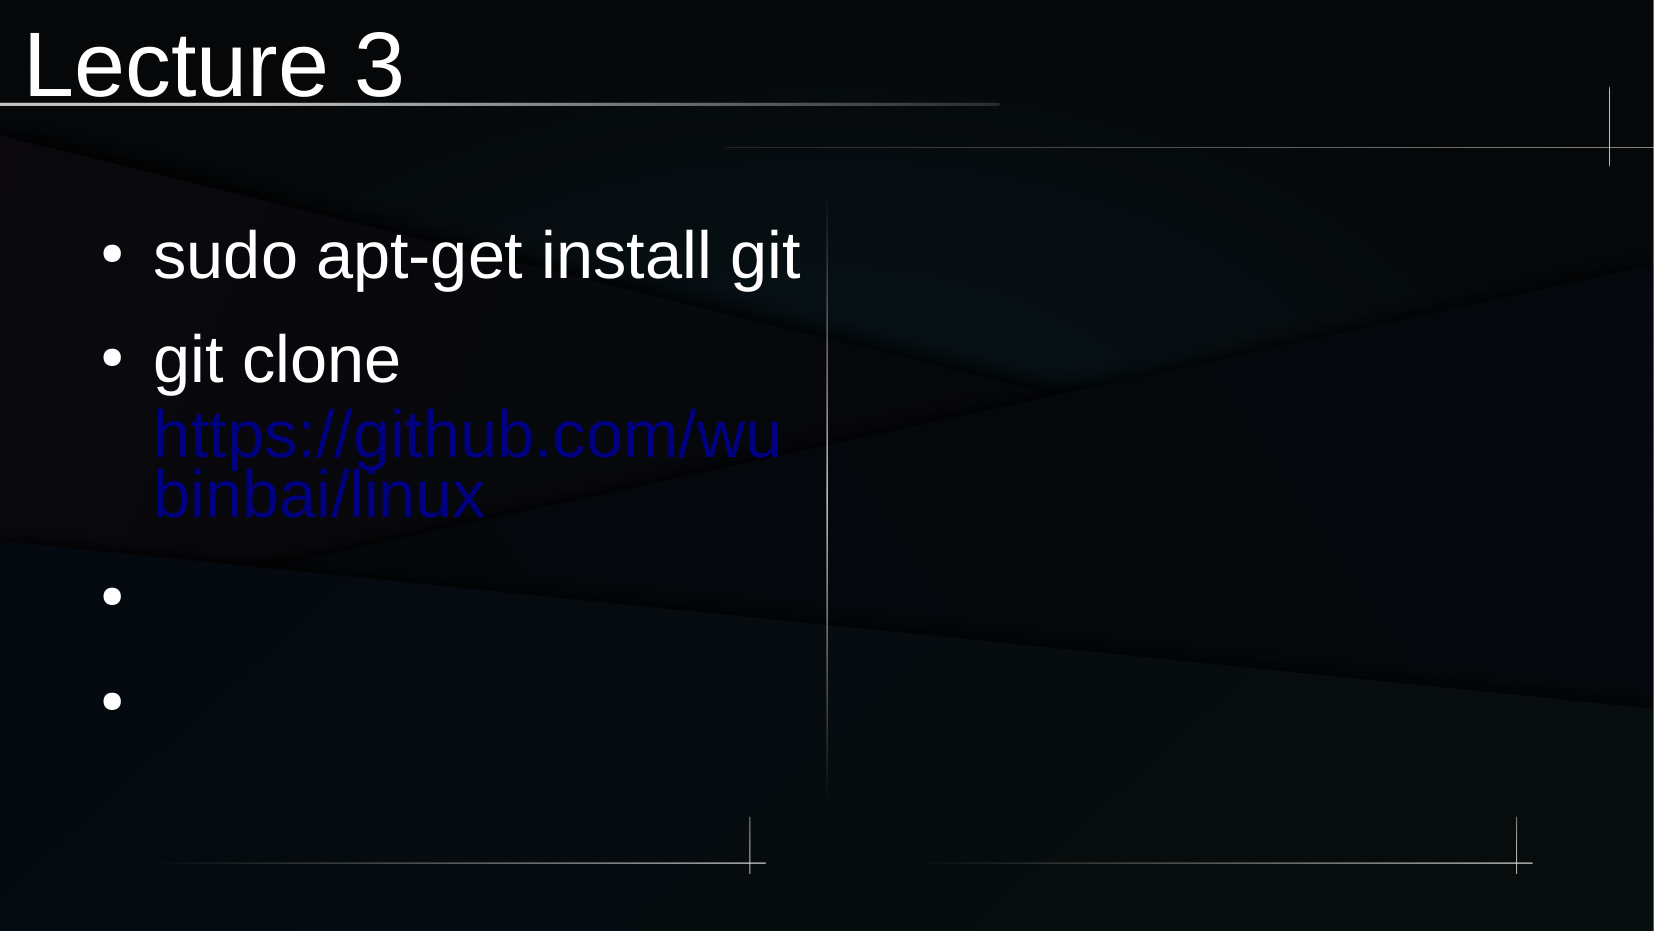

# Lecture 3
sudo apt-get install git
git clone https://github.com/wubinbai/linux